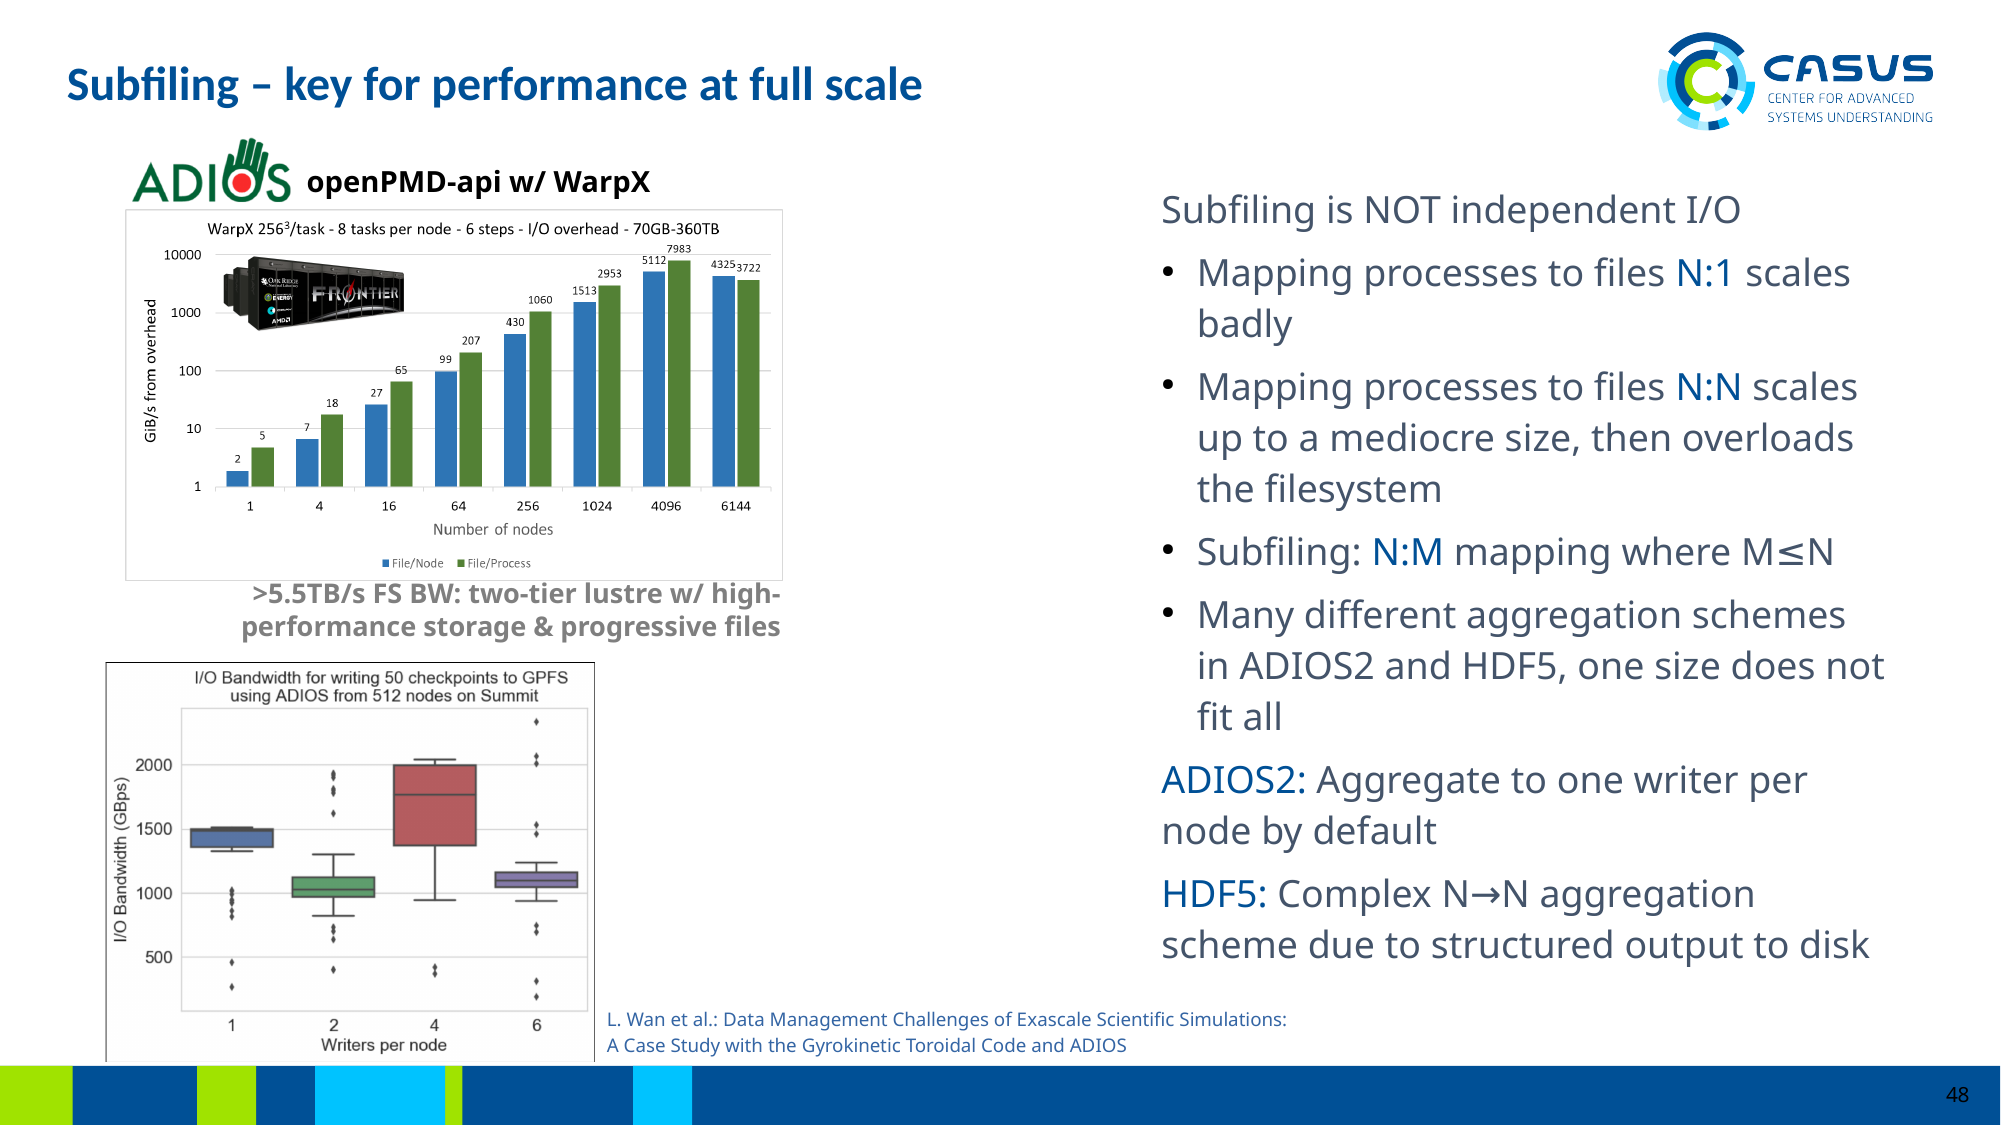

# Subfiling – key for performance at full scale
openPMD-api w/ WarpX
>5.5TB/s FS BW: two-tier lustre w/ high-performance storage & progressive files
Subfiling is NOT independent I/O
Mapping processes to files N:1 scales badly
Mapping processes to files N:N scales up to a mediocre size, then overloads the filesystem
Subfiling: N:M mapping where M≤N
Many different aggregation schemes in ADIOS2 and HDF5, one size does not fit all
ADIOS2: Aggregate to one writer per node by default
HDF5: Complex N→N aggregation scheme due to structured output to disk
L. Wan et al.: Data Management Challenges of Exascale Scientific Simulations:
A Case Study with the Gyrokinetic Toroidal Code and ADIOS
48